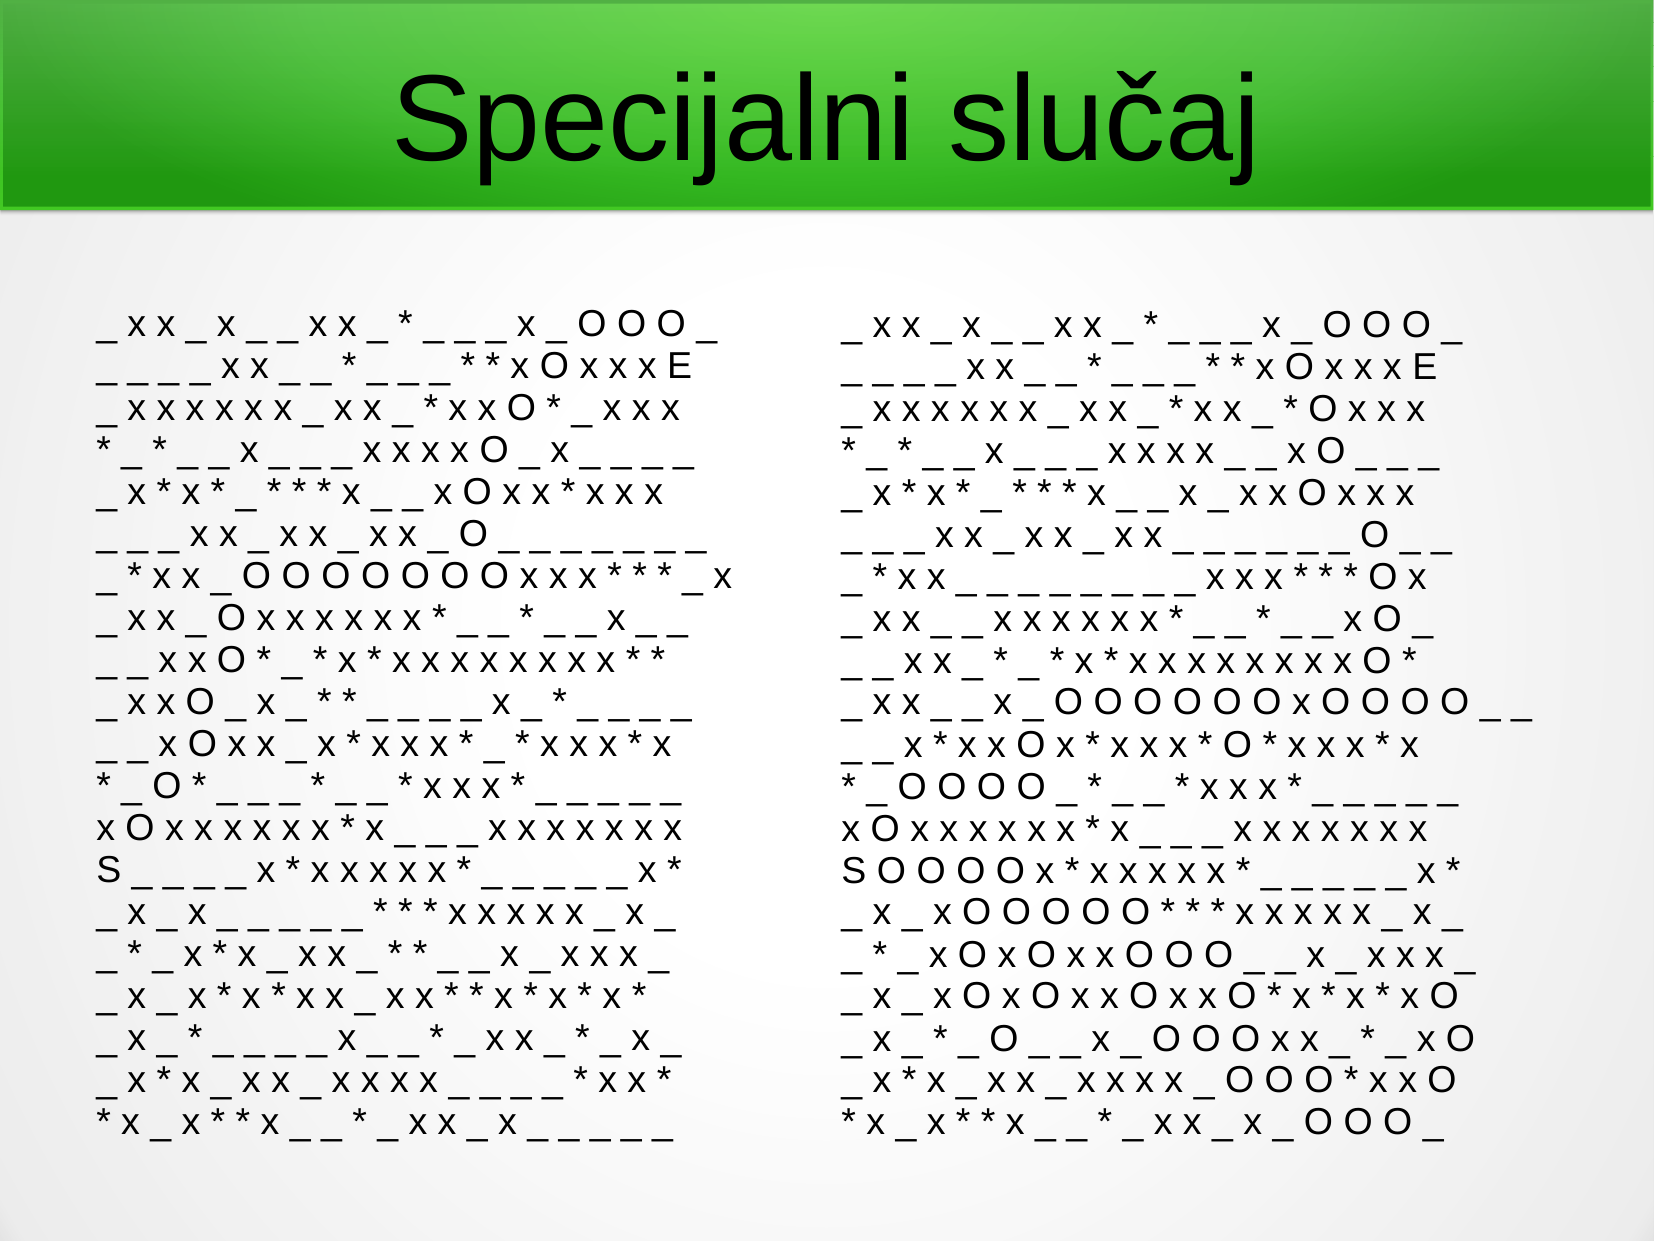

# Specijalni slučaj
_ x x _ x _ _ x x _ * _ _ _ x _ O O O _
_ _ _ _ x x _ _ * _ _ _ * * x O x x x E
_ x x x x x x _ x x _ * x x O * _ x x x
* _ * _ _ x _ _ _ x x x x O _ x _ _ _ _
_ x * x * _ * * * x _ _ x O x x * x x x
_ _ _ x x _ x x _ x x _ O _ _ _ _ _ _ _
_ * x x _ O O O O O O O x x x * * * _ x
_ x x _ O x x x x x x * _ _ * _ _ x _ _
_ _ x x O * _ * x * x x x x x x x x * *
_ x x O _ x _ * * _ _ _ _ x _ * _ _ _ _
_ _ x O x x _ x * x x x * _ * x x x * x
* _ O * _ _ _ * _ _ * x x x * _ _ _ _ _
x O x x x x x x * x _ _ _ x x x x x x x
S _ _ _ _ x * x x x x x * _ _ _ _ _ x *
_ x _ x _ _ _ _ _ * * * x x x x x _ x _
_ * _ x * x _ x x _ * * _ _ x _ x x x _
_ x _ x * x * x x _ x x * * x * x * x *
_ x _ * _ _ _ _ x _ _ * _ x x _ * _ x _
_ x * x _ x x _ x x x x _ _ _ _ * x x *
* x _ x * * x _ _ * _ x x _ x _ _ _ _ _
_ x x _ x _ _ x x _ * _ _ _ x _ O O O _
_ _ _ _ x x _ _ * _ _ _ * * x O x x x E
_ x x x x x x _ x x _ * x x _ * O x x x
* _ * _ _ x _ _ _ x x x x _ _ x O _ _ _
_ x * x * _ * * * x _ _ x _ x x O x x x
_ _ _ x x _ x x _ x x _ _ _ _ _ _ O _ _
_ * x x _ _ _ _ _ _ _ _ x x x * * * O x
_ x x _ _ x x x x x x * _ _ * _ _ x O _
_ _ x x _ * _ * x * x x x x x x x x O *
_ x x _ _ x _ O O O O O O x O O O O _ _
_ _ x * x x O x * x x x * O * x x x * x
* _ O O O O _ * _ _ * x x x * _ _ _ _ _
x O x x x x x x * x _ _ _ x x x x x x x
S O O O O x * x x x x x * _ _ _ _ _ x *
_ x _ x O O O O O * * * x x x x x _ x _
_ * _ x O x O x x O O O _ _ x _ x x x _
_ x _ x O x O x x O x x O * x * x * x O
_ x _ * _ O _ _ x _ O O O x x _ * _ x O
_ x * x _ x x _ x x x x _ O O O * x x O
* x _ x * * x _ _ * _ x x _ x _ O O O _